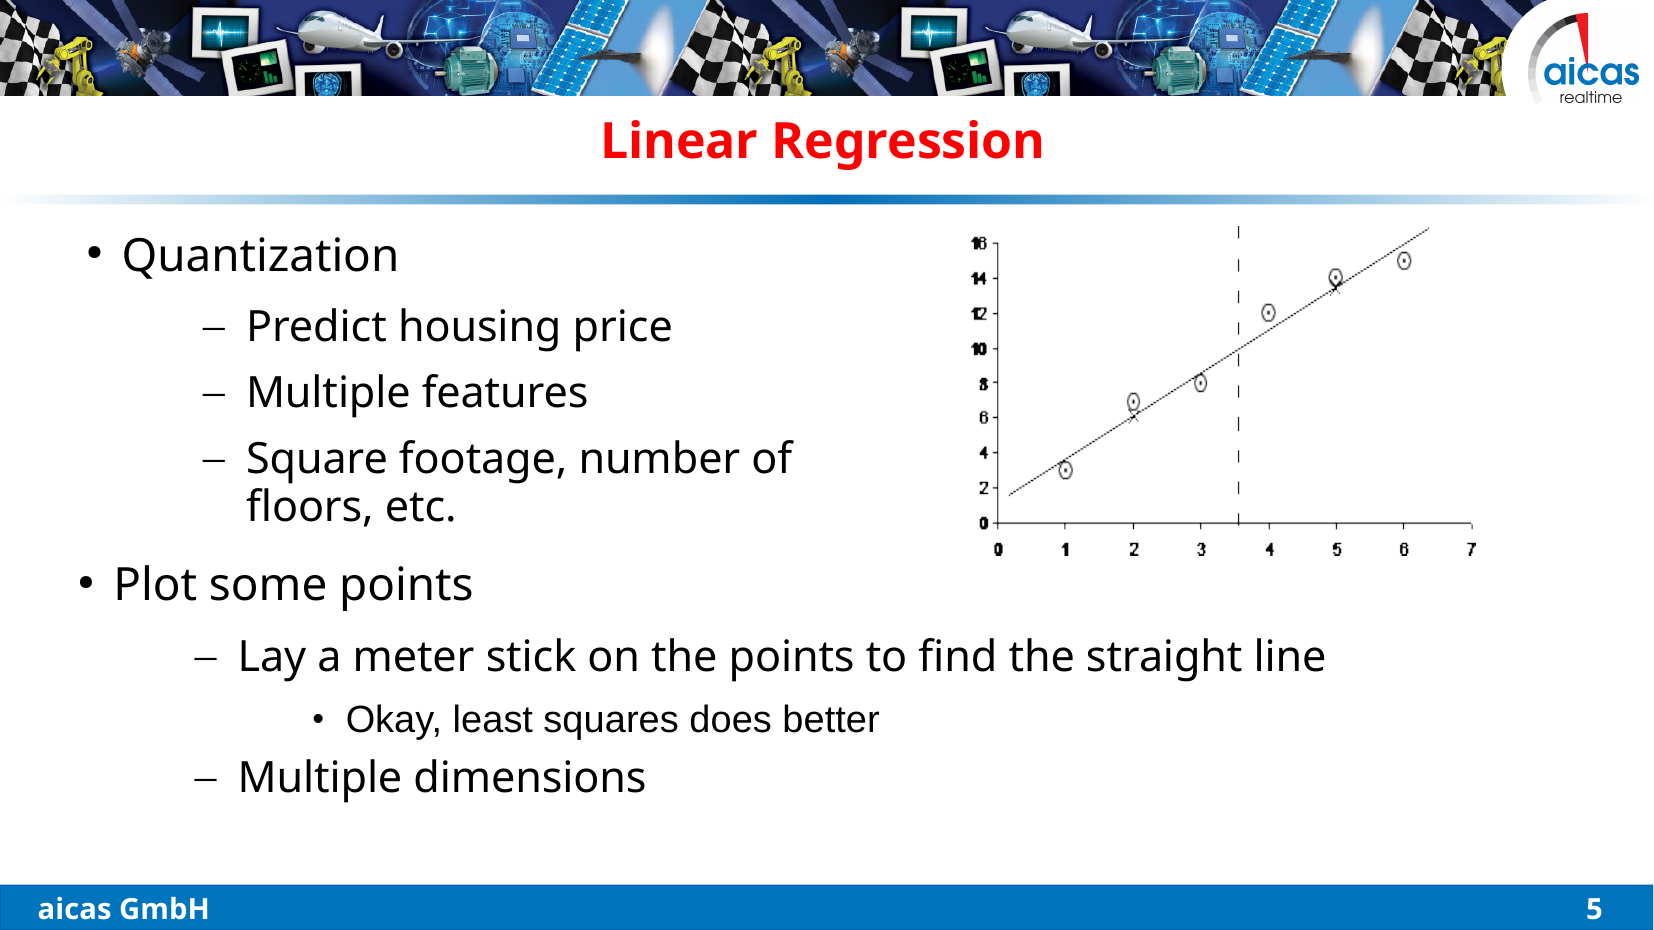

# Linear Regression
Quantization
Predict housing price
Multiple features
Square footage, number of floors, etc.
Plot some points
Lay a meter stick on the points to find the straight line
Okay, least squares does better
Multiple dimensions